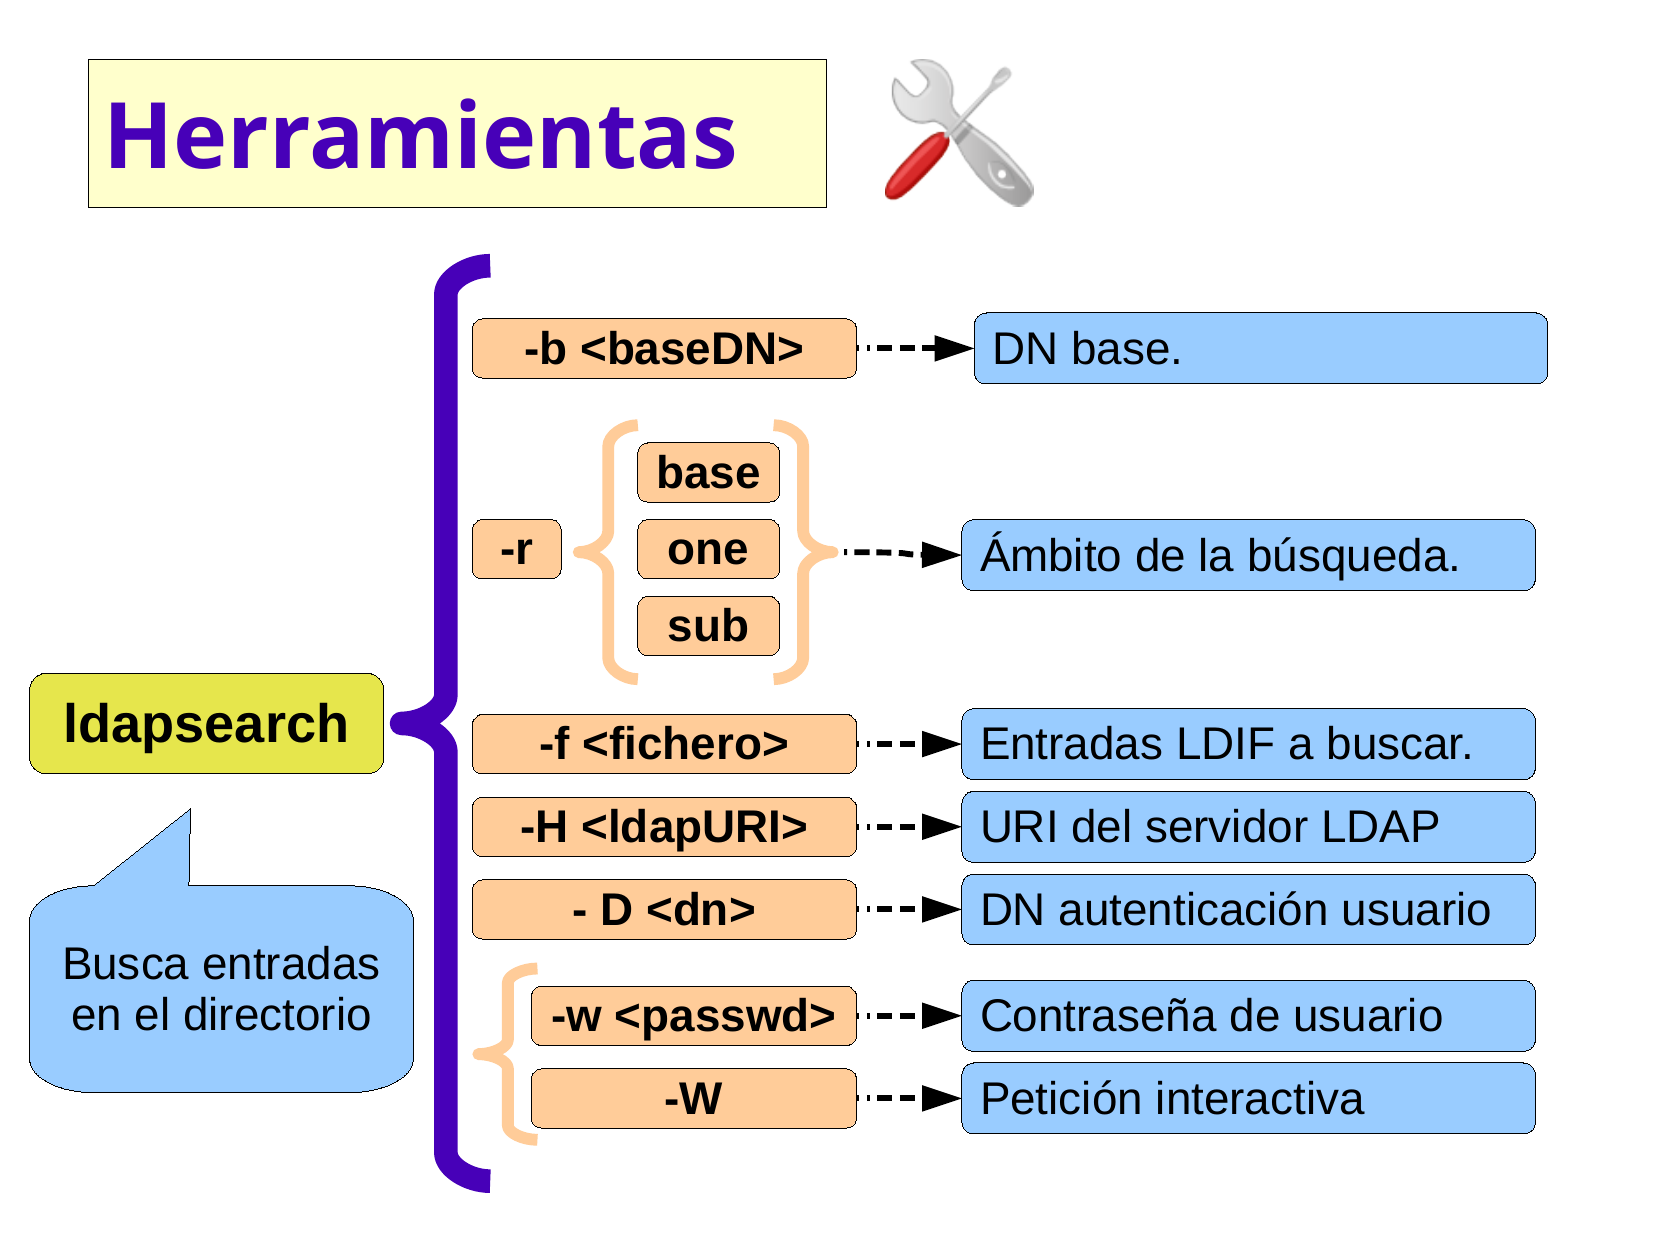

Herramientas
DN base.
-b <baseDN>
base
-r
one
sub
Ámbito de la búsqueda.
ldapsearch
Entradas LDIF a buscar.
-f <fichero>
URI del servidor LDAP
-H <ldapURI>
DN autenticación usuario
- D <dn>
Busca entradas en el directorio
Contraseña de usuario
-w <passwd>
Petición interactiva
-W